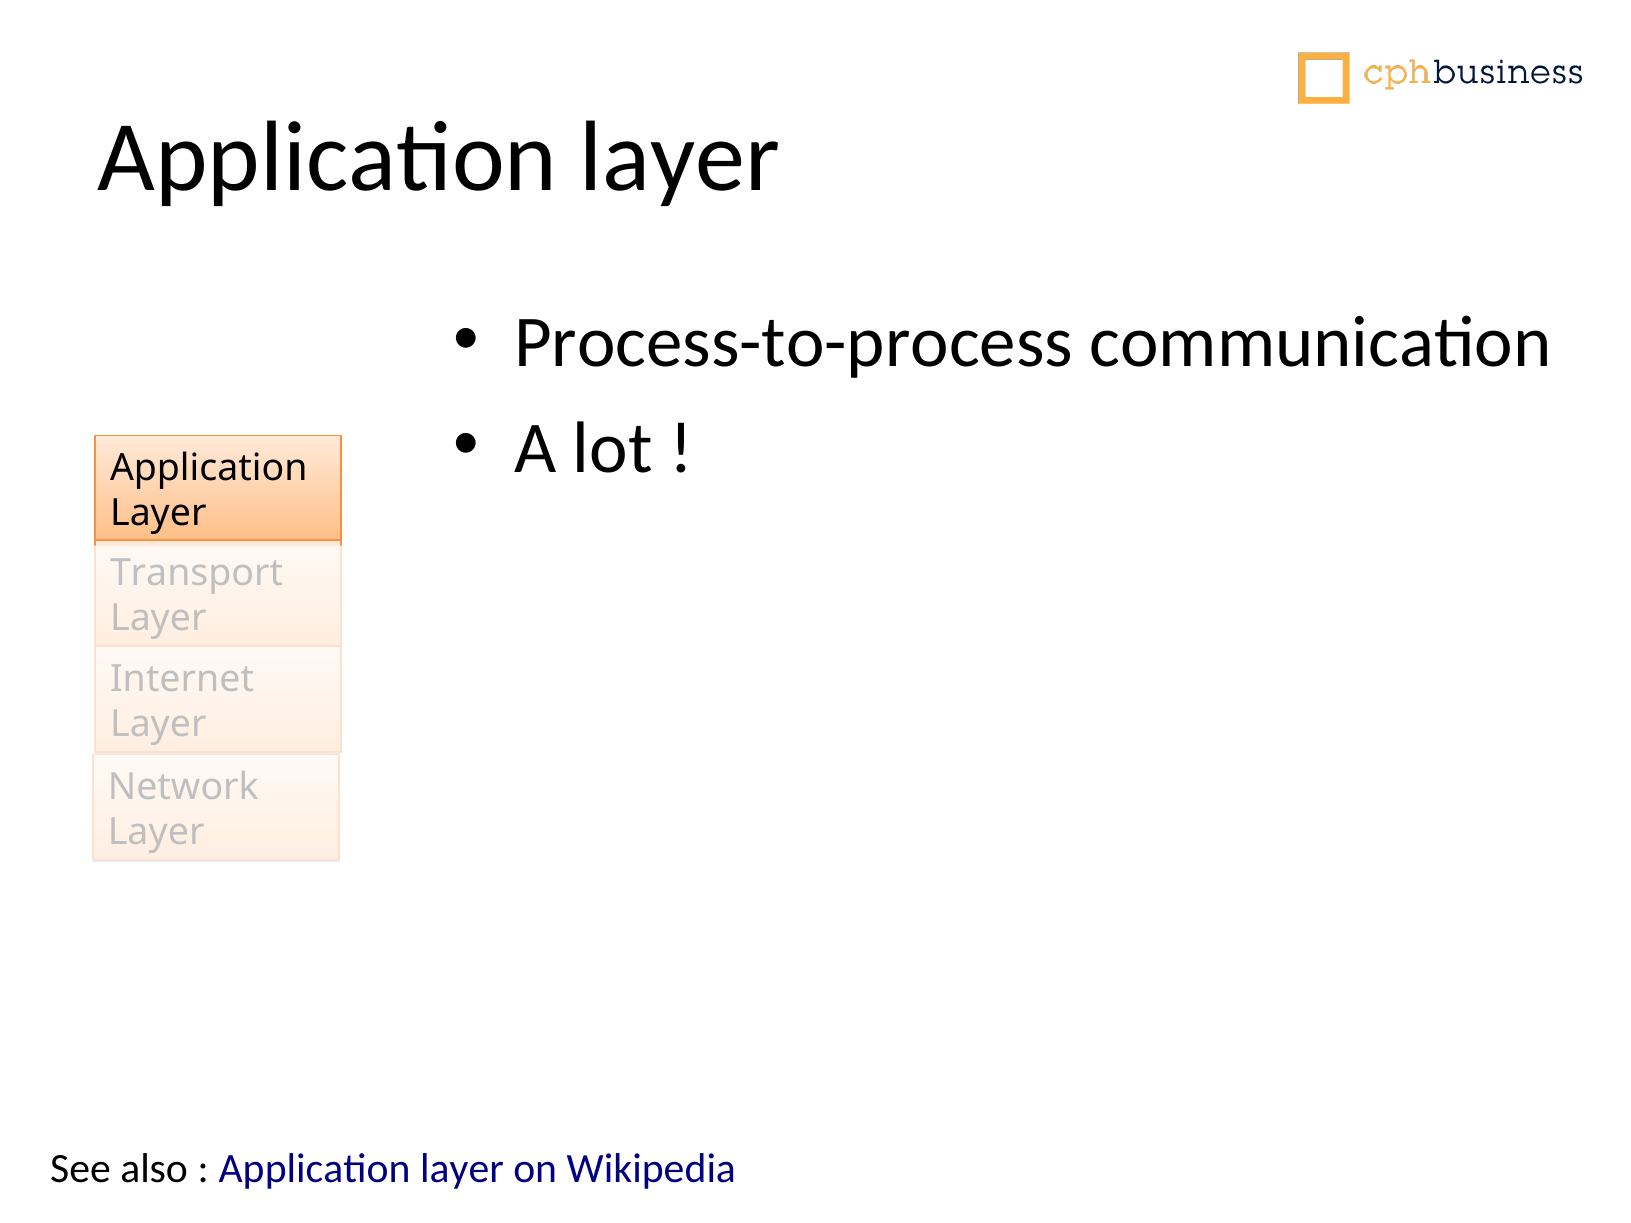

# Application layer
Process-to-process communication
A lot !
Application Layer
Transport
Layer
Internet
Layer
Network Layer
See also : Application layer on Wikipedia